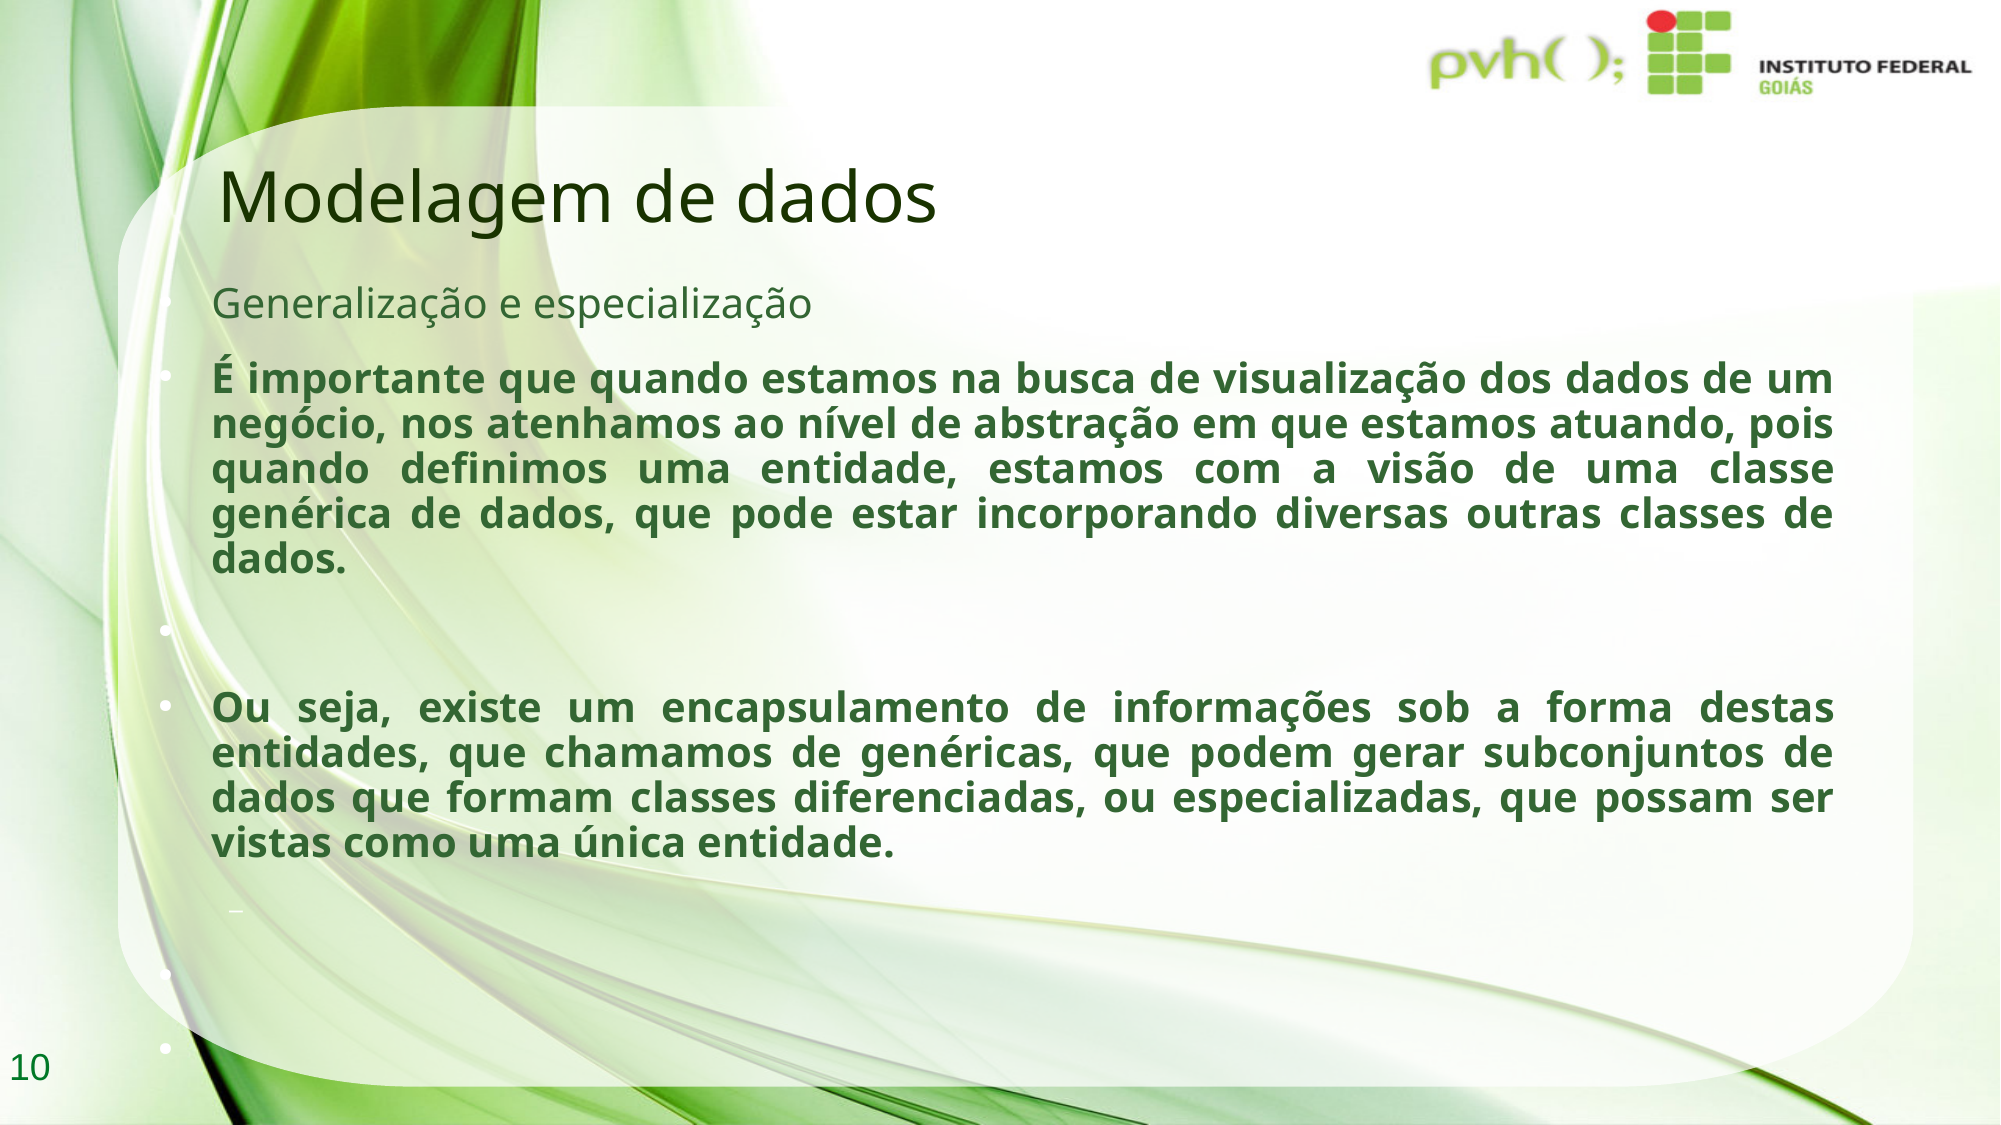

# Modelagem de dados
Generalização e especialização
É importante que quando estamos na busca de visualização dos dados de um negócio, nos atenhamos ao nível de abstração em que estamos atuando, pois quando definimos uma entidade, estamos com a visão de uma classe genérica de dados, que pode estar incorporando diversas outras classes de dados.
Ou seja, existe um encapsulamento de informações sob a forma destas entidades, que chamamos de genéricas, que podem gerar subconjuntos de dados que formam classes diferenciadas, ou especializadas, que possam ser vistas como uma única entidade.
10